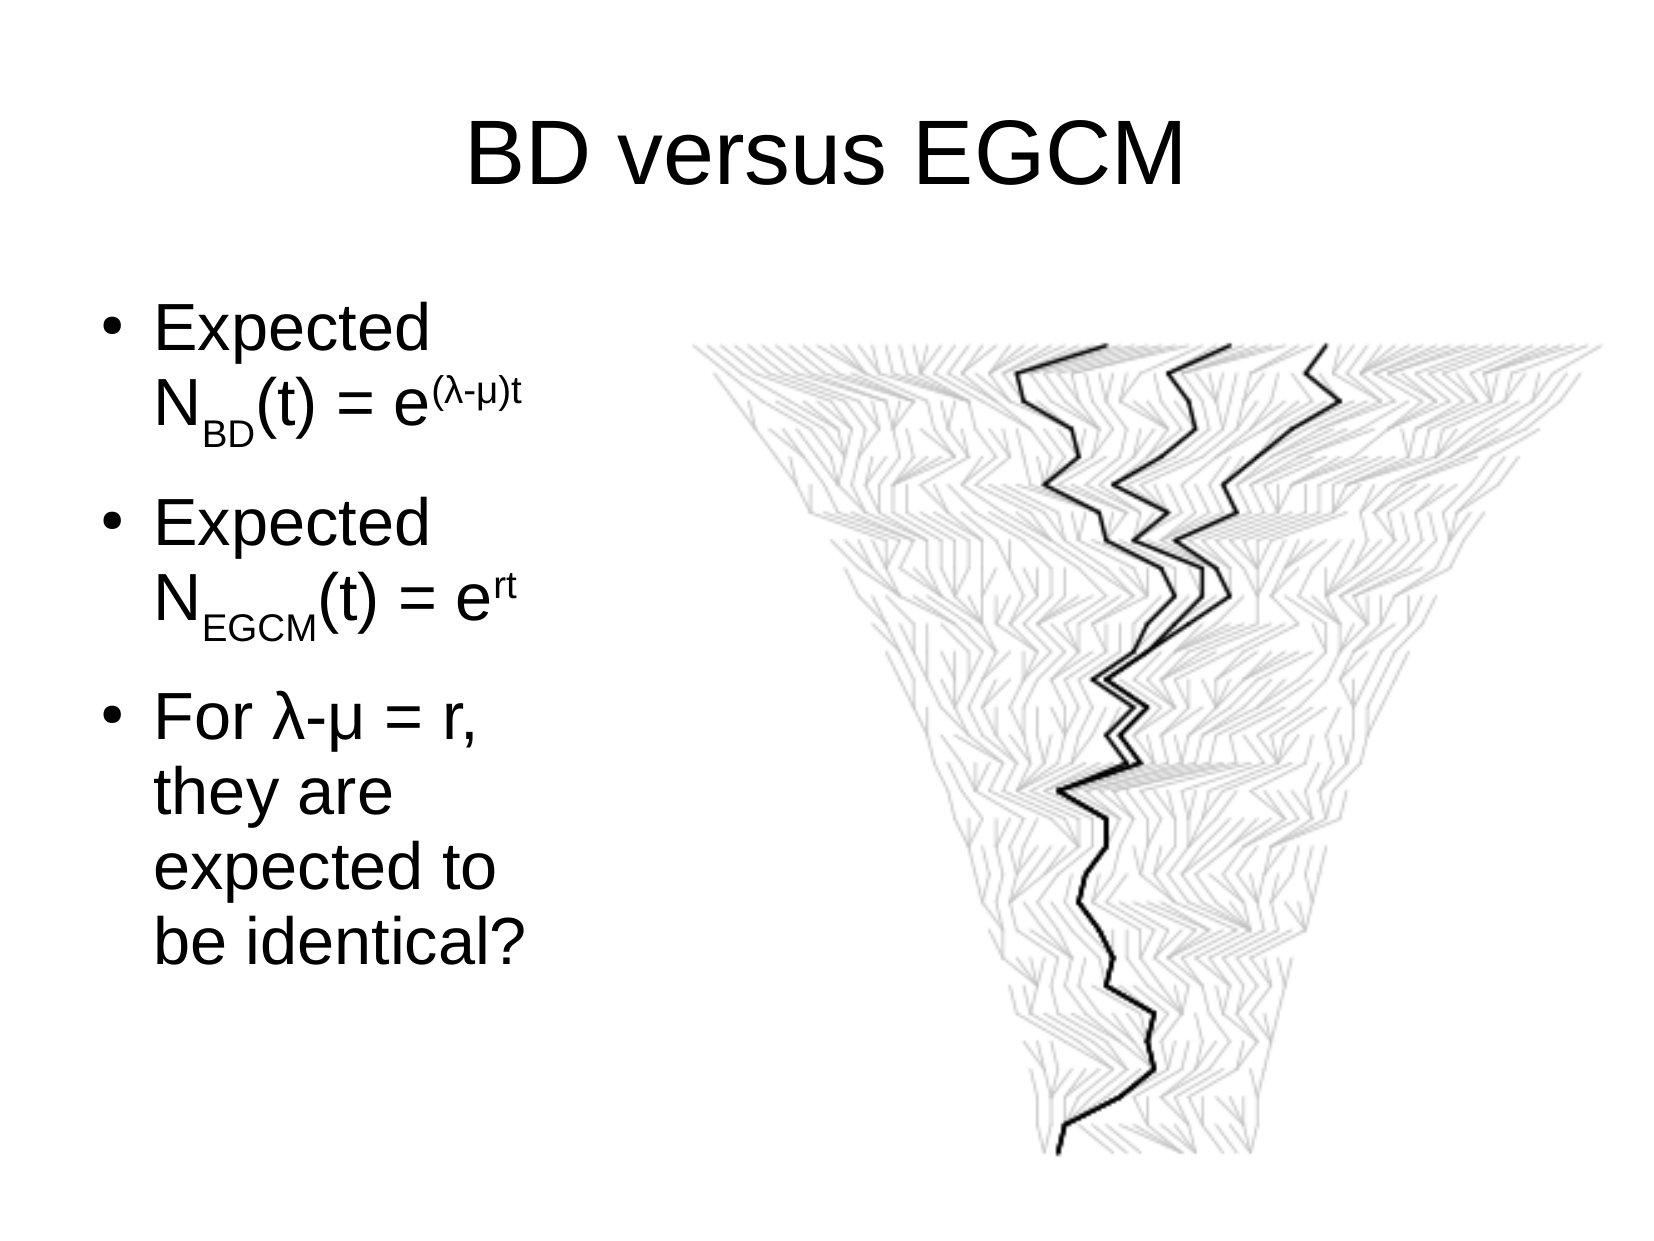

# BD versus EGCM
Expected NBD(t) = e(λ-μ)t
Expected NEGCM(t) = ert
For λ-μ = r, they are expected to be identical?